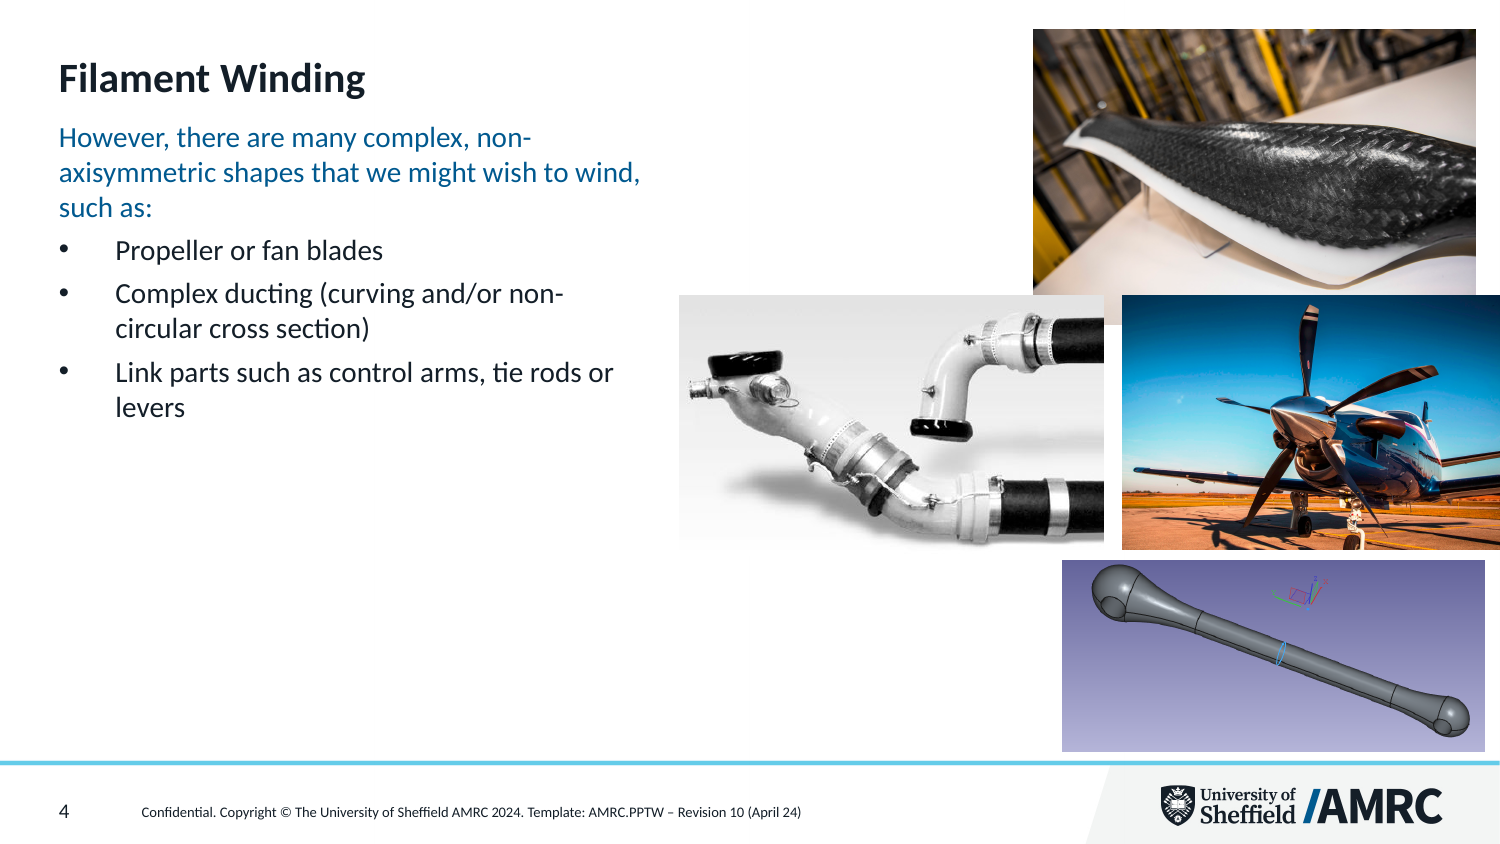

# Filament Winding
However, there are many complex, non-axisymmetric shapes that we might wish to wind, such as:
Propeller or fan blades
Complex ducting (curving and/or non-circular cross section)
Link parts such as control arms, tie rods or levers
4